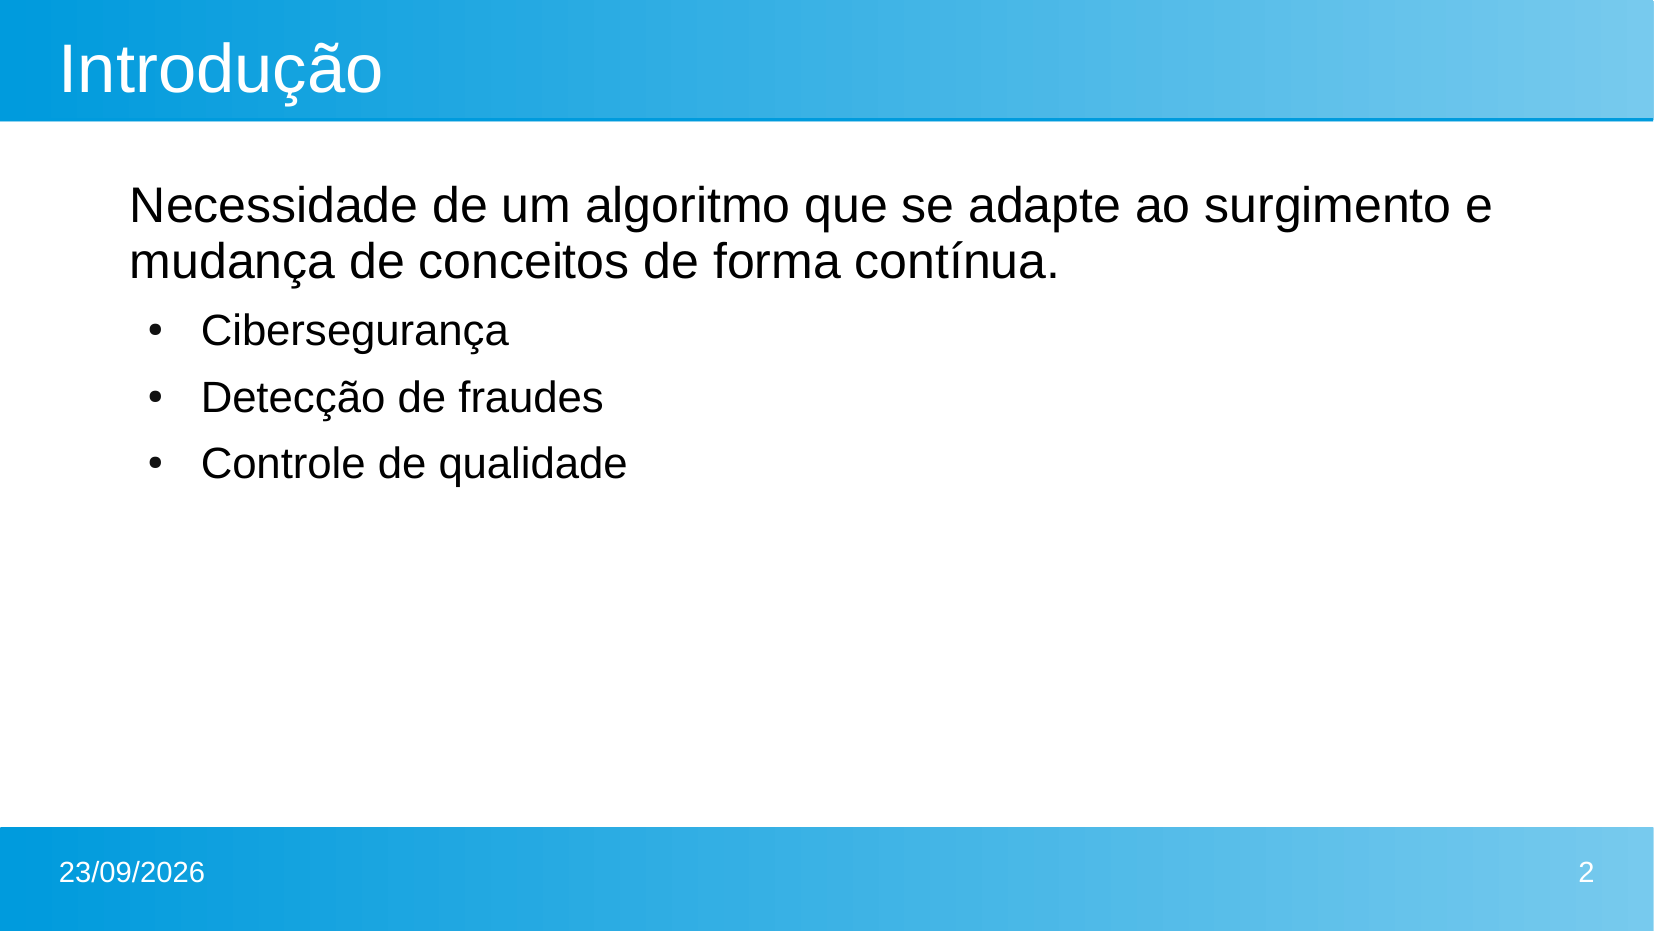

# Introdução
Necessidade de um algoritmo que se adapte ao surgimento e mudança de conceitos de forma contínua.
Cibersegurança
Detecção de fraudes
Controle de qualidade
2